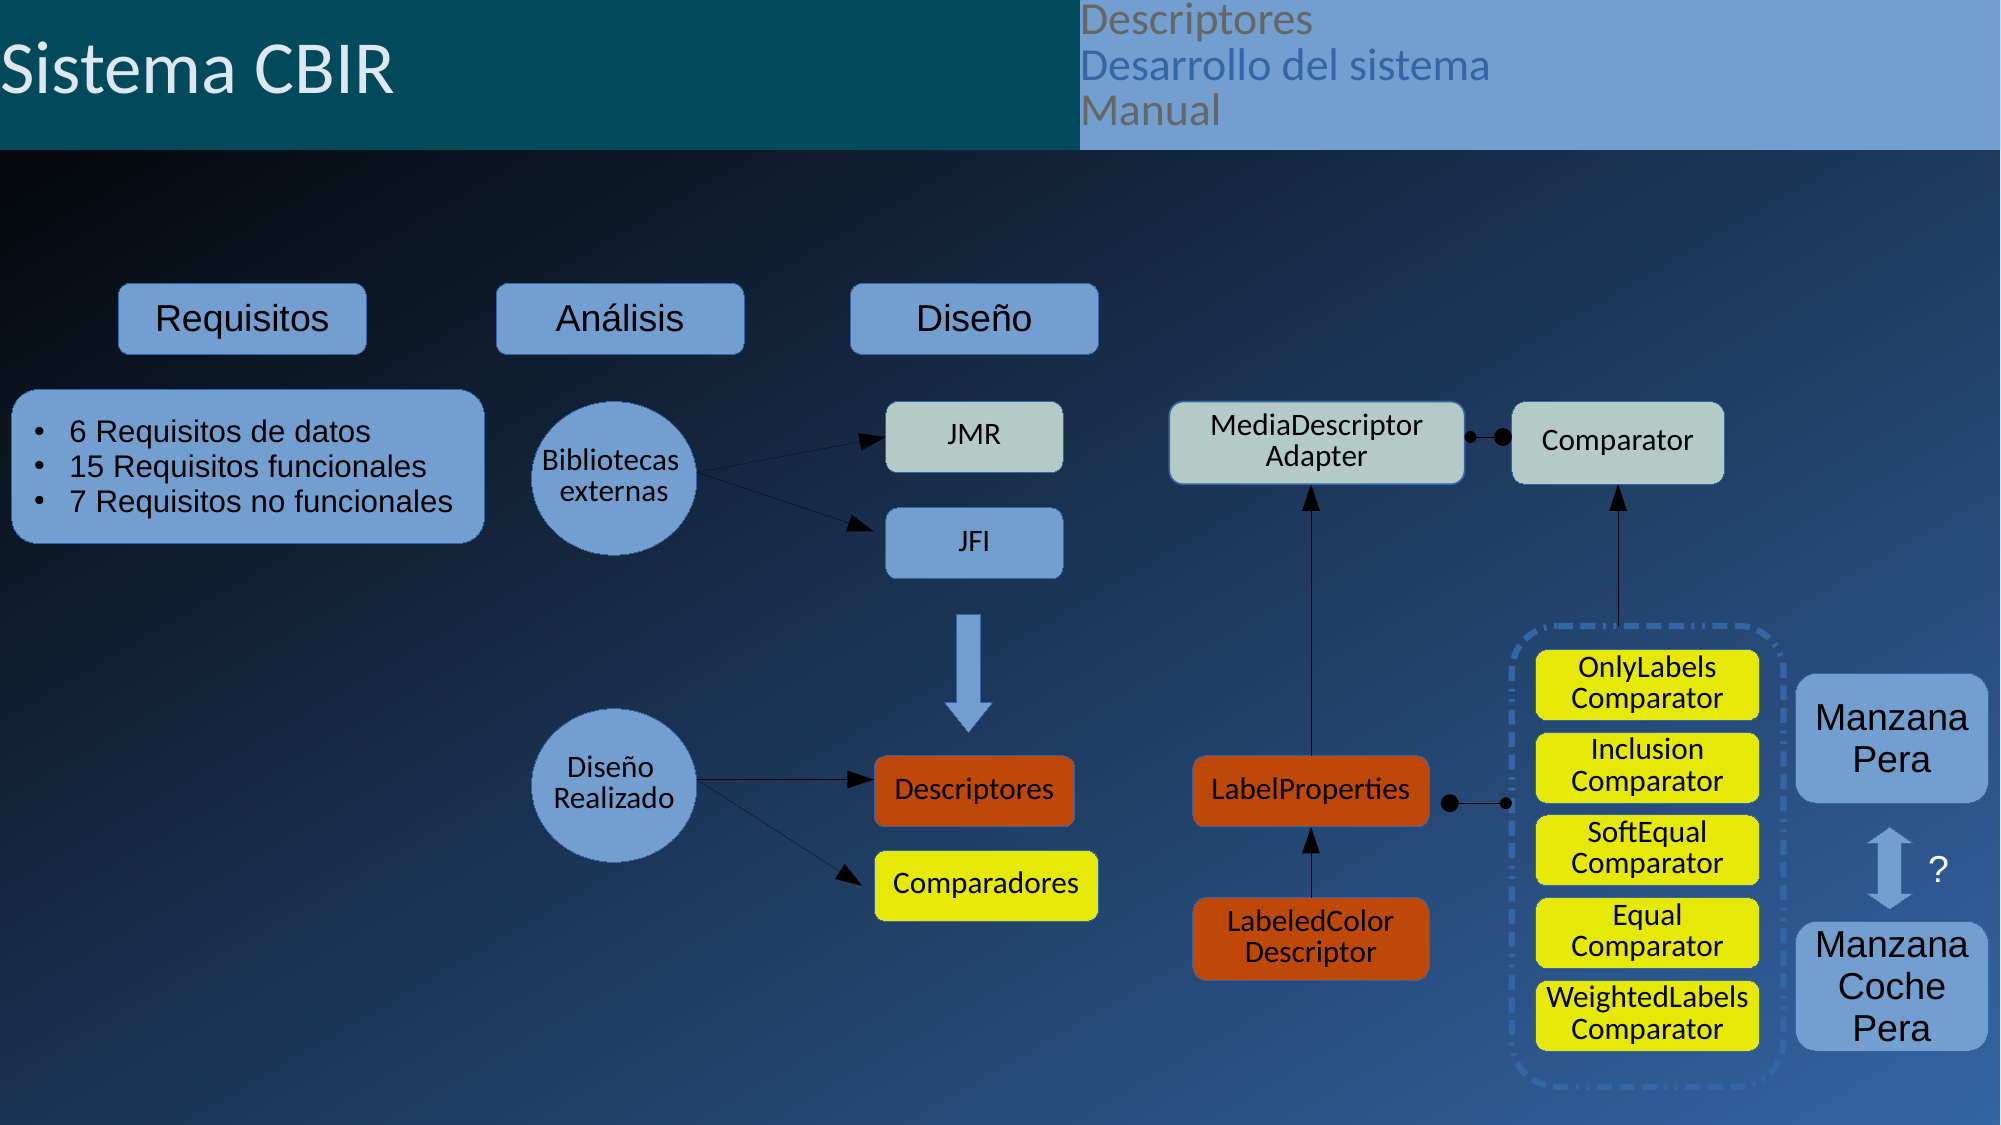

# Sistema CBIR
Descriptores
Desarrollo del sistema
Manual
Requisitos
Análisis
Diseño
6 Requisitos de datos
15 Requisitos funcionales
7 Requisitos no funcionales
Bibliotecas
externas
JMR
MediaDescriptor
Adapter
Comparator
JFI
OnlyLabels
Comparator
Manzana
Pera
Diseño
Realizado
Inclusion
Comparator
Descriptores
LabelProperties
SoftEqual
Comparator
?
Comparadores
LabeledColor
Descriptor
Equal
Comparator
Manzana
Coche
Pera
WeightedLabels
Comparator